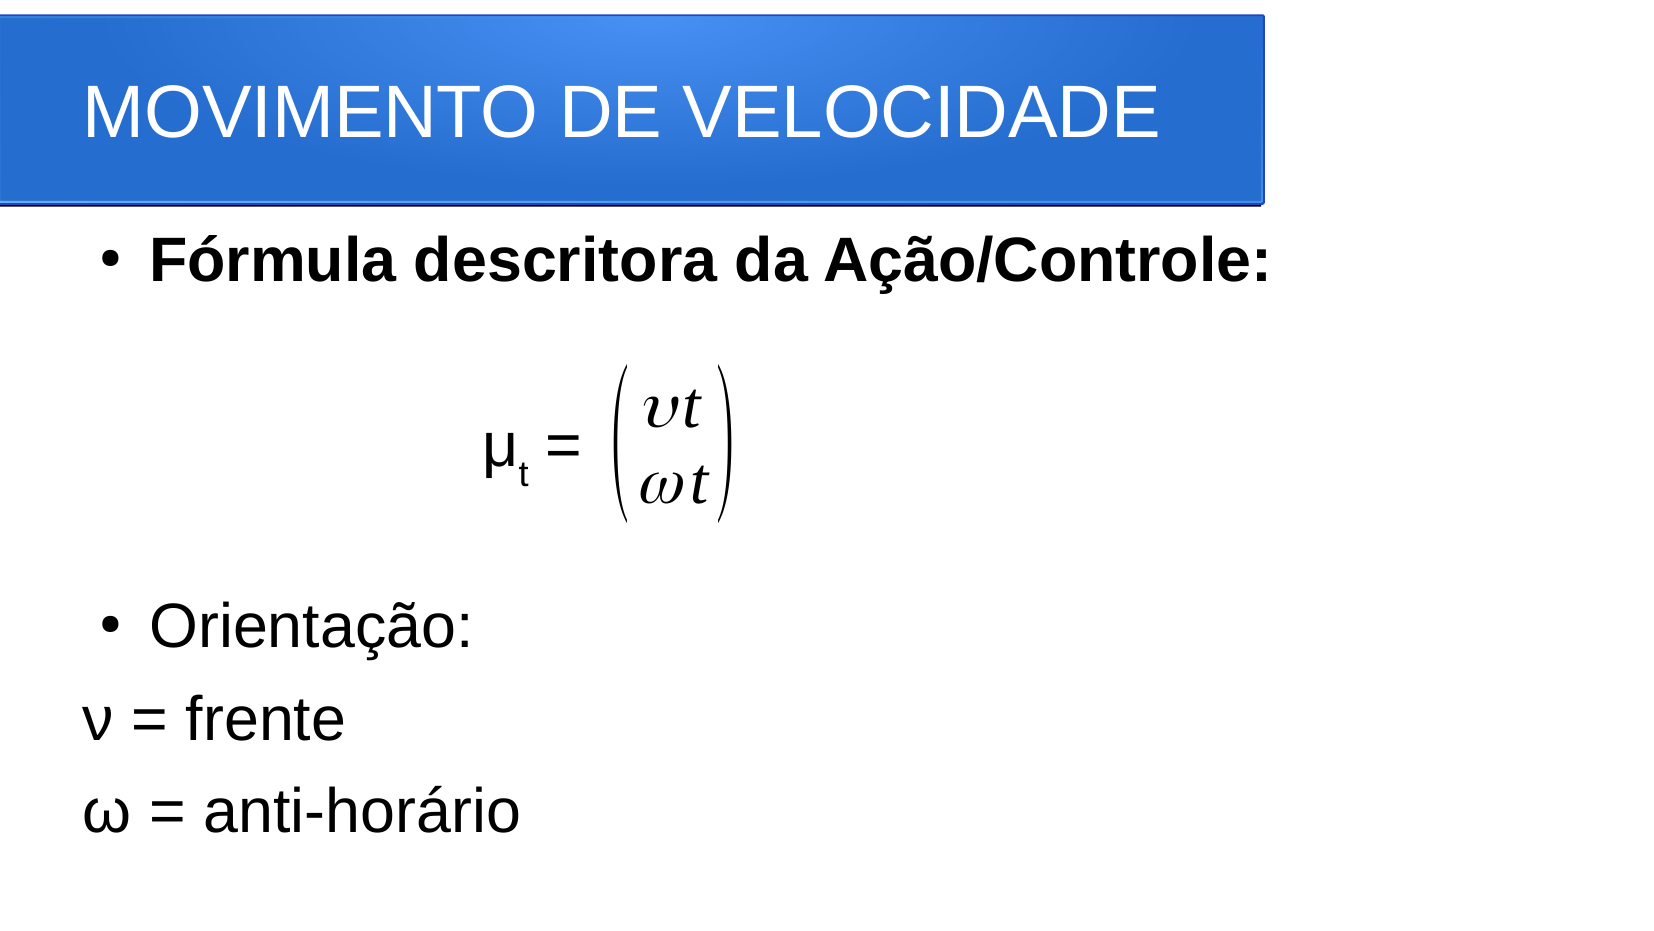

# MOVIMENTO DE VELOCIDADE
Fórmula descritora da Ação/Controle:
μt =
Orientação:
ν = frente
ω = anti-horário